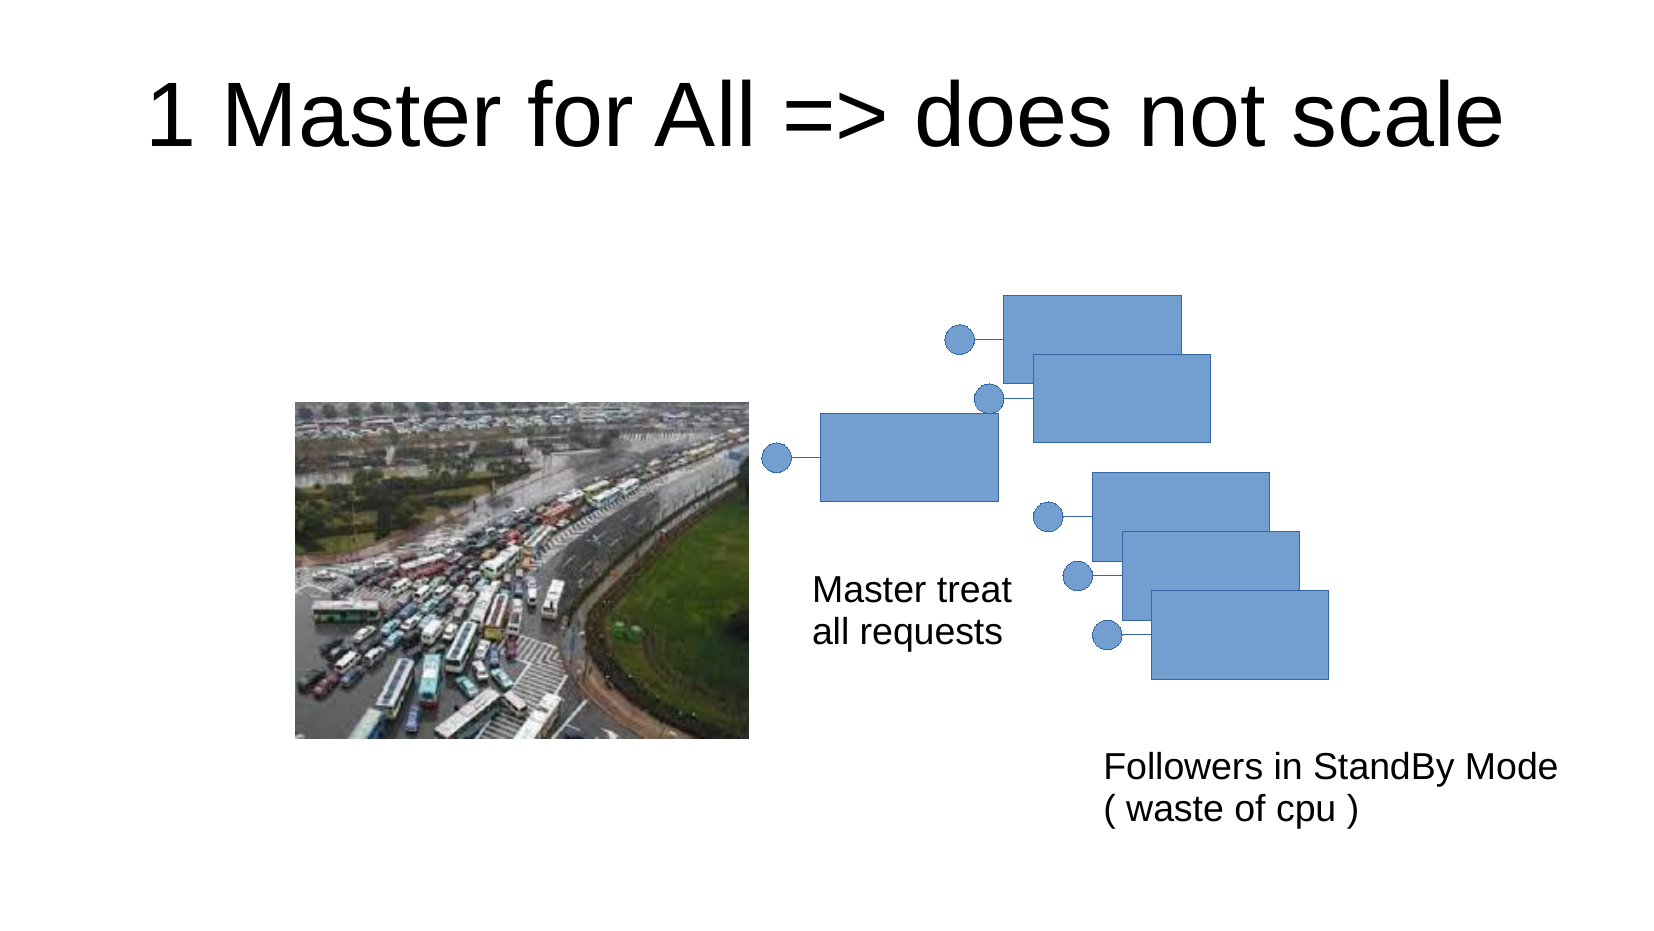

# 1 Master for All => does not scale
Master treat
all requests
Followers in StandBy Mode
( waste of cpu )